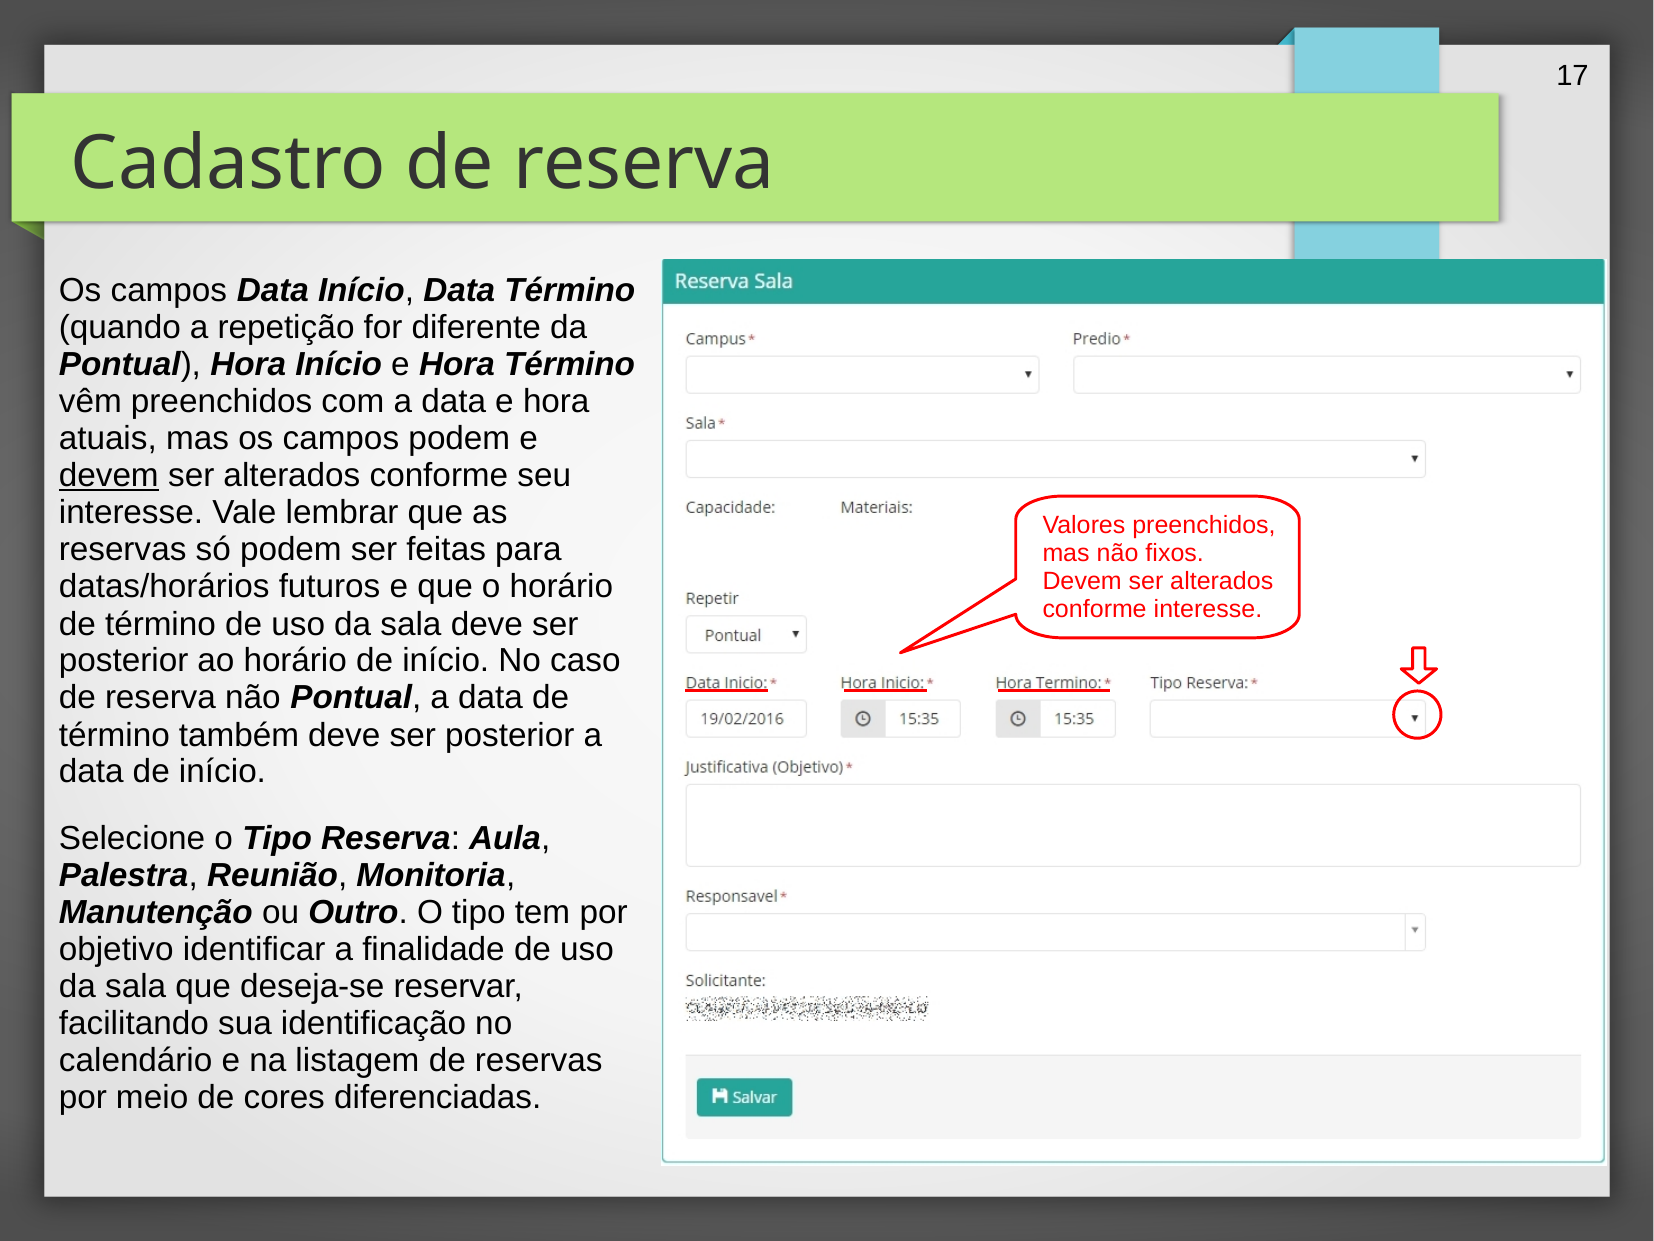

17
# Cadastro de reserva
Os campos Data Início, Data Término (quando a repetição for diferente da Pontual), Hora Início e Hora Término vêm preenchidos com a data e hora atuais, mas os campos podem e devem ser alterados conforme seu interesse. Vale lembrar que as reservas só podem ser feitas para datas/horários futuros e que o horário de término de uso da sala deve ser posterior ao horário de início. No caso de reserva não Pontual, a data de término também deve ser posterior a data de início.
Selecione o Tipo Reserva: Aula, Palestra, Reunião, Monitoria, Manutenção ou Outro. O tipo tem por objetivo identificar a finalidade de uso da sala que deseja-se reservar, facilitando sua identificação no calendário e na listagem de reservas por meio de cores diferenciadas.
Valores preenchidos,
mas não fixos.
Devem ser alterados
conforme interesse.